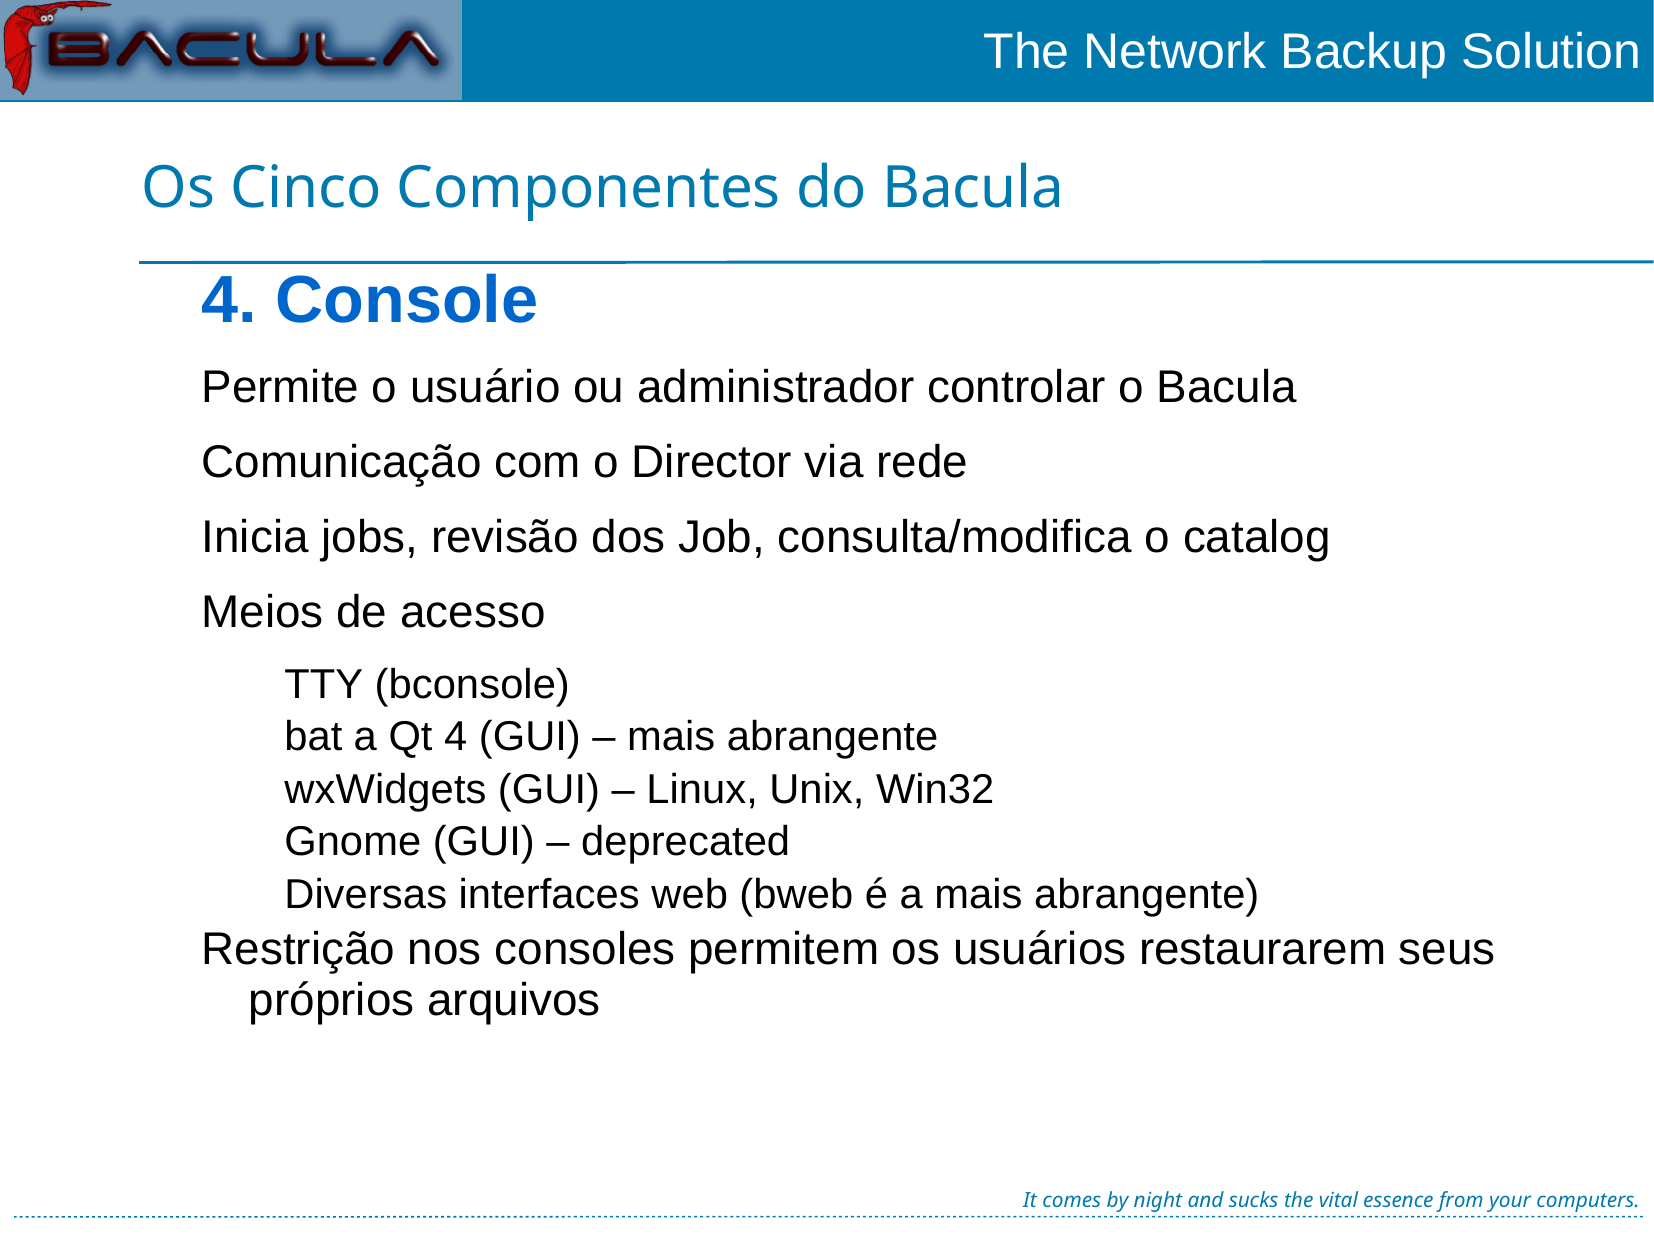

# Os Cinco Componentes do Bacula
4. Console
Permite o usuário ou administrador controlar o Bacula
Comunicação com o Director via rede
Inicia jobs, revisão dos Job, consulta/modifica o catalog
Meios de acesso
TTY (bconsole)
bat a Qt 4 (GUI) – mais abrangente
wxWidgets (GUI) – Linux, Unix, Win32
Gnome (GUI) – deprecated
Diversas interfaces web (bweb é a mais abrangente)
Restrição nos consoles permitem os usuários restaurarem seus próprios arquivos